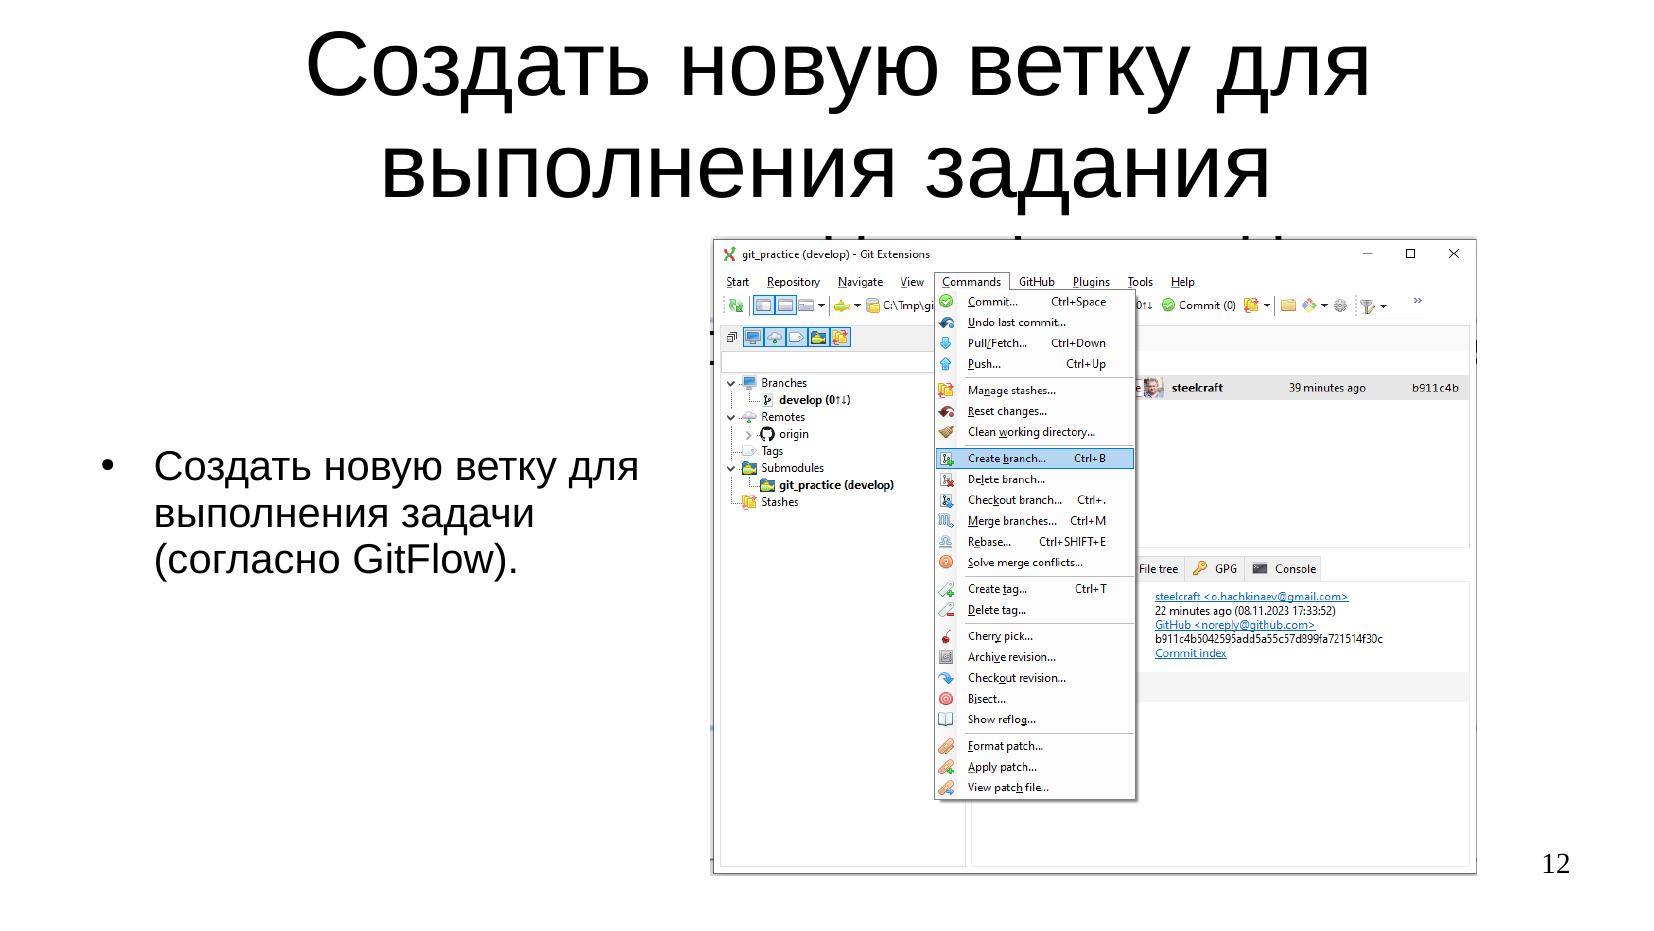

# Создать новую ветку для выполнения задания
Создать новую ветку для выполнения задачи (согласно GitFlow).
12